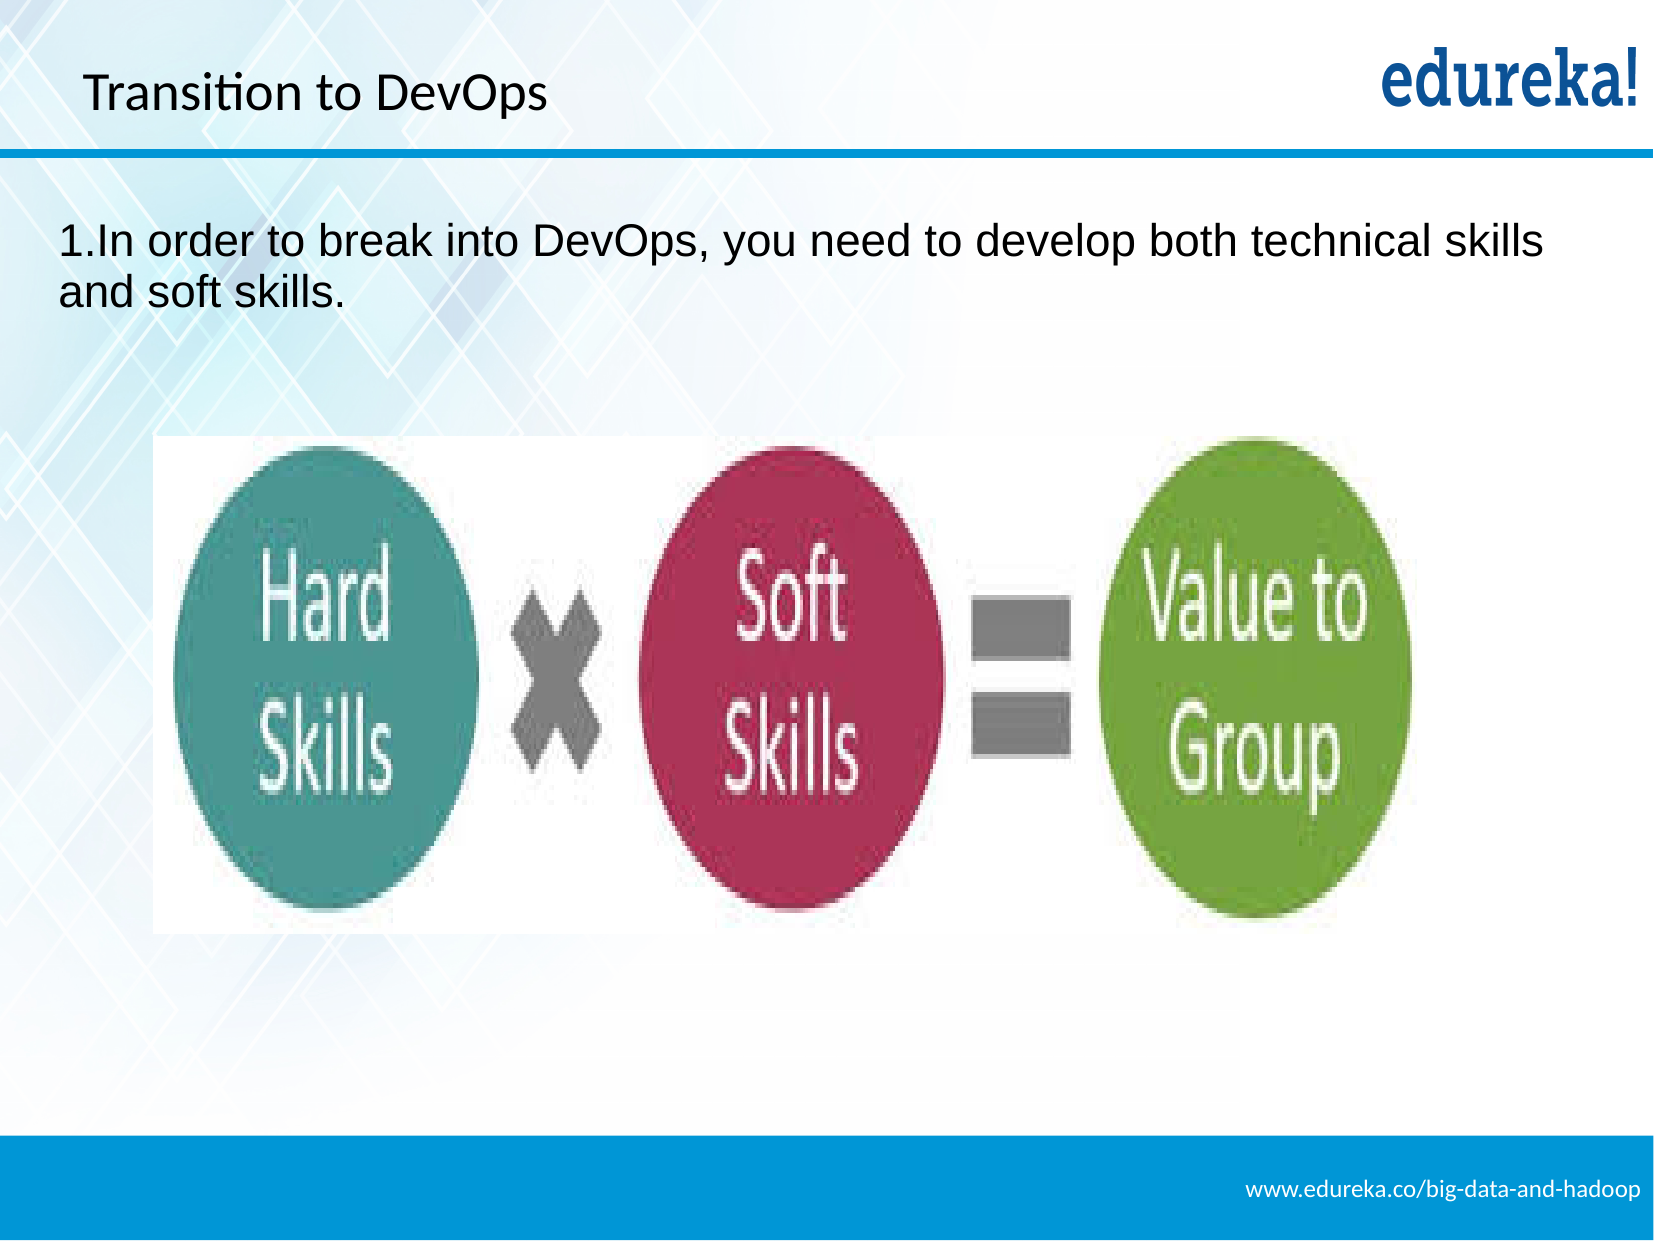

# Transition to DevOps
1.In order to break into DevOps, you need to develop both technical skills and soft skills.